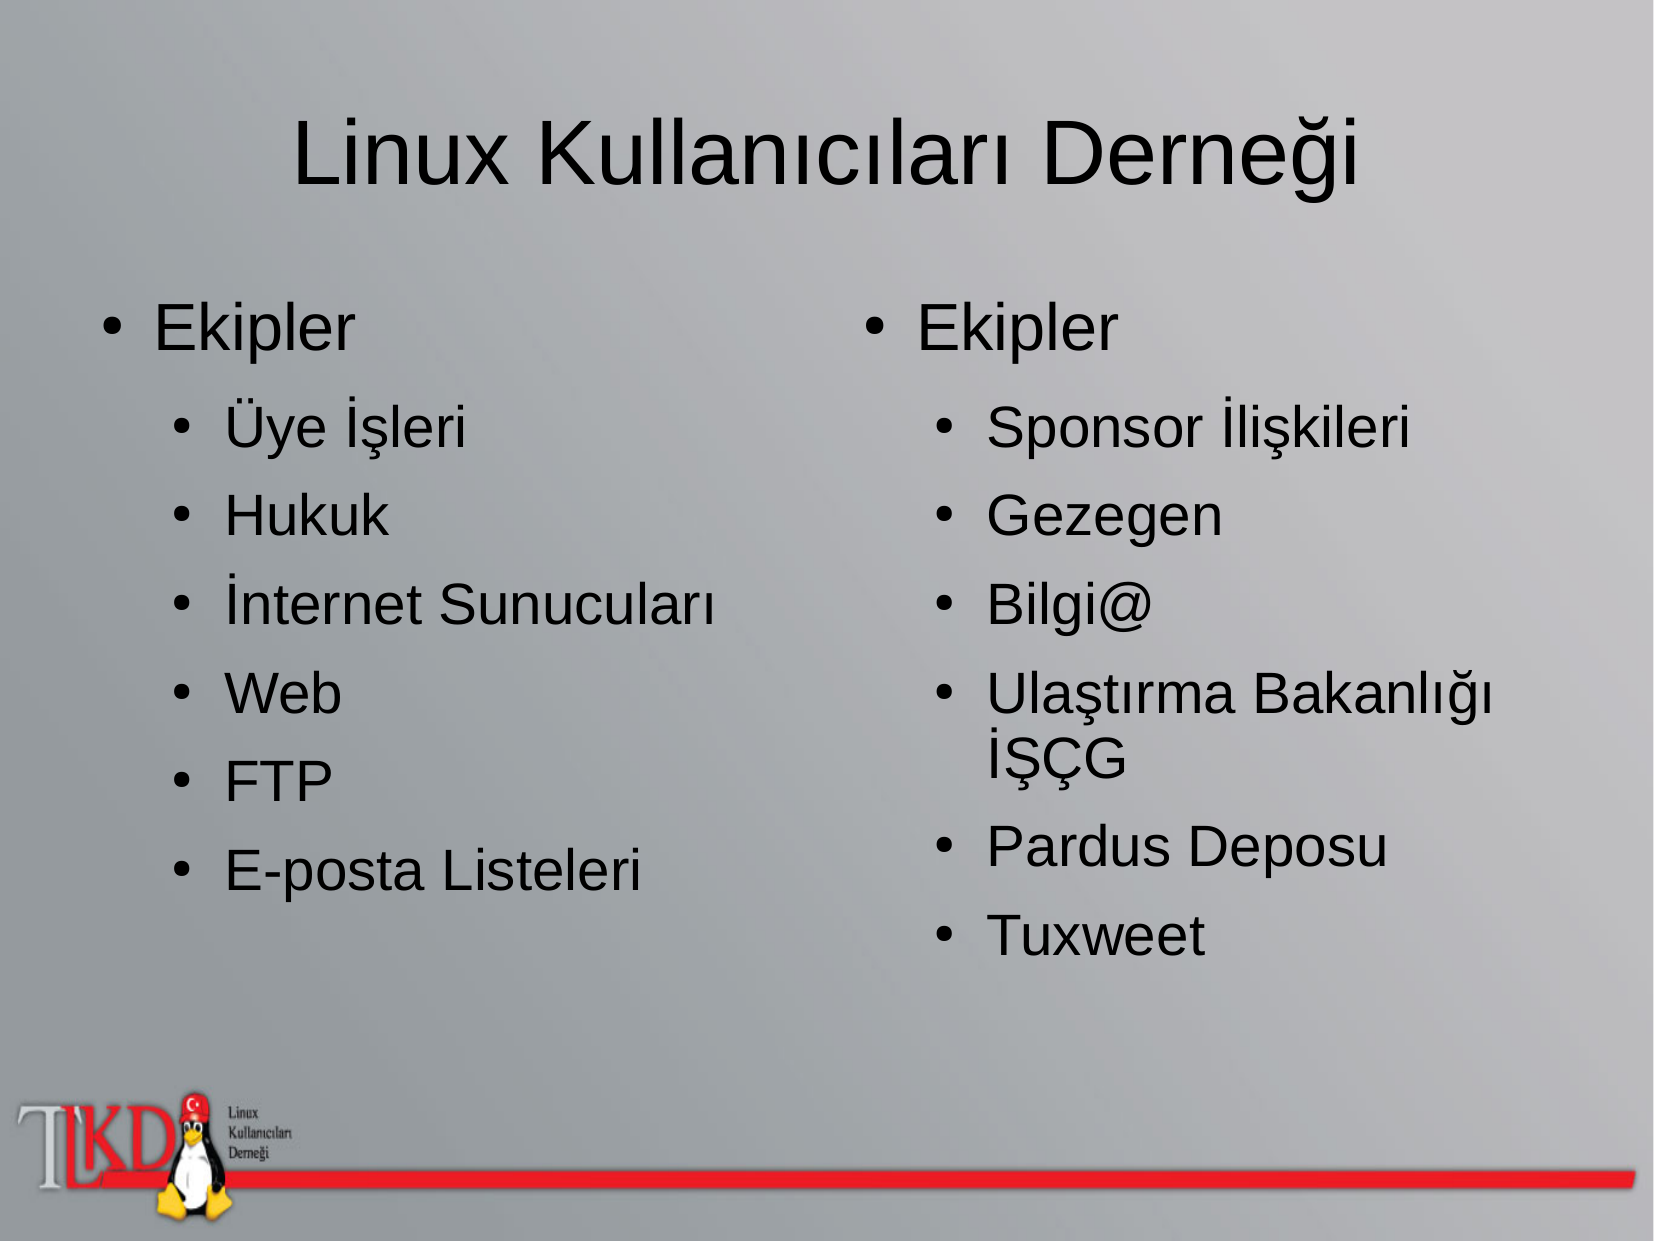

# Linux Kullanıcıları Derneği
Ekipler
Üye İşleri
Hukuk
İnternet Sunucuları
Web
FTP
E-posta Listeleri
Ekipler
Sponsor İlişkileri
Gezegen
Bilgi@
Ulaştırma Bakanlığı İŞÇG
Pardus Deposu
Tuxweet